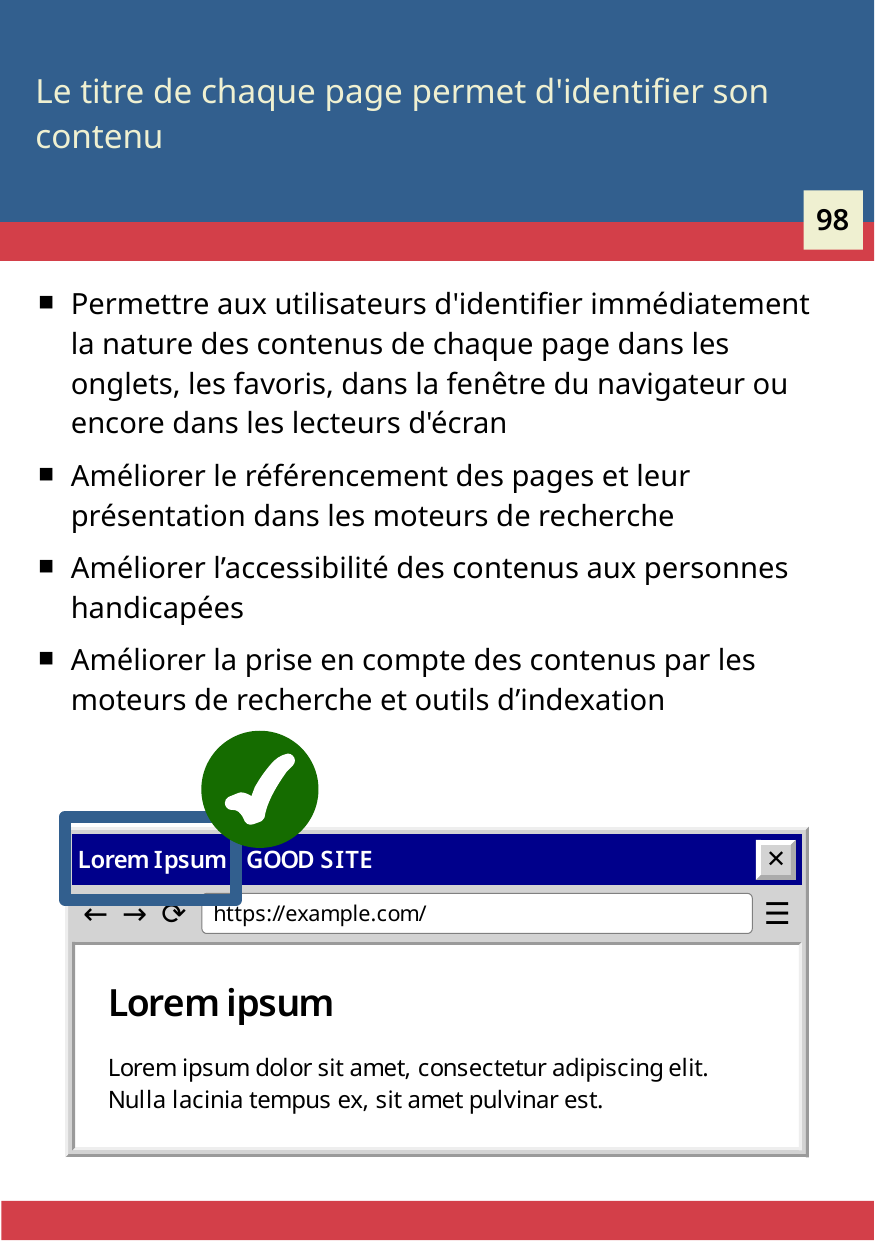

# Le titre de chaque page permet d'identifier son contenu
98
Permettre aux utilisateurs d'identifier immédiatement la nature des contenus de chaque page dans les onglets, les favoris, dans la fenêtre du navigateur ou encore dans les lecteurs d'écran
Améliorer le référencement des pages et leur présentation dans les moteurs de recherche
Améliorer l’accessibilité des contenus aux personnes handicapées
Améliorer la prise en compte des contenus par les moteurs de recherche et outils d’indexation